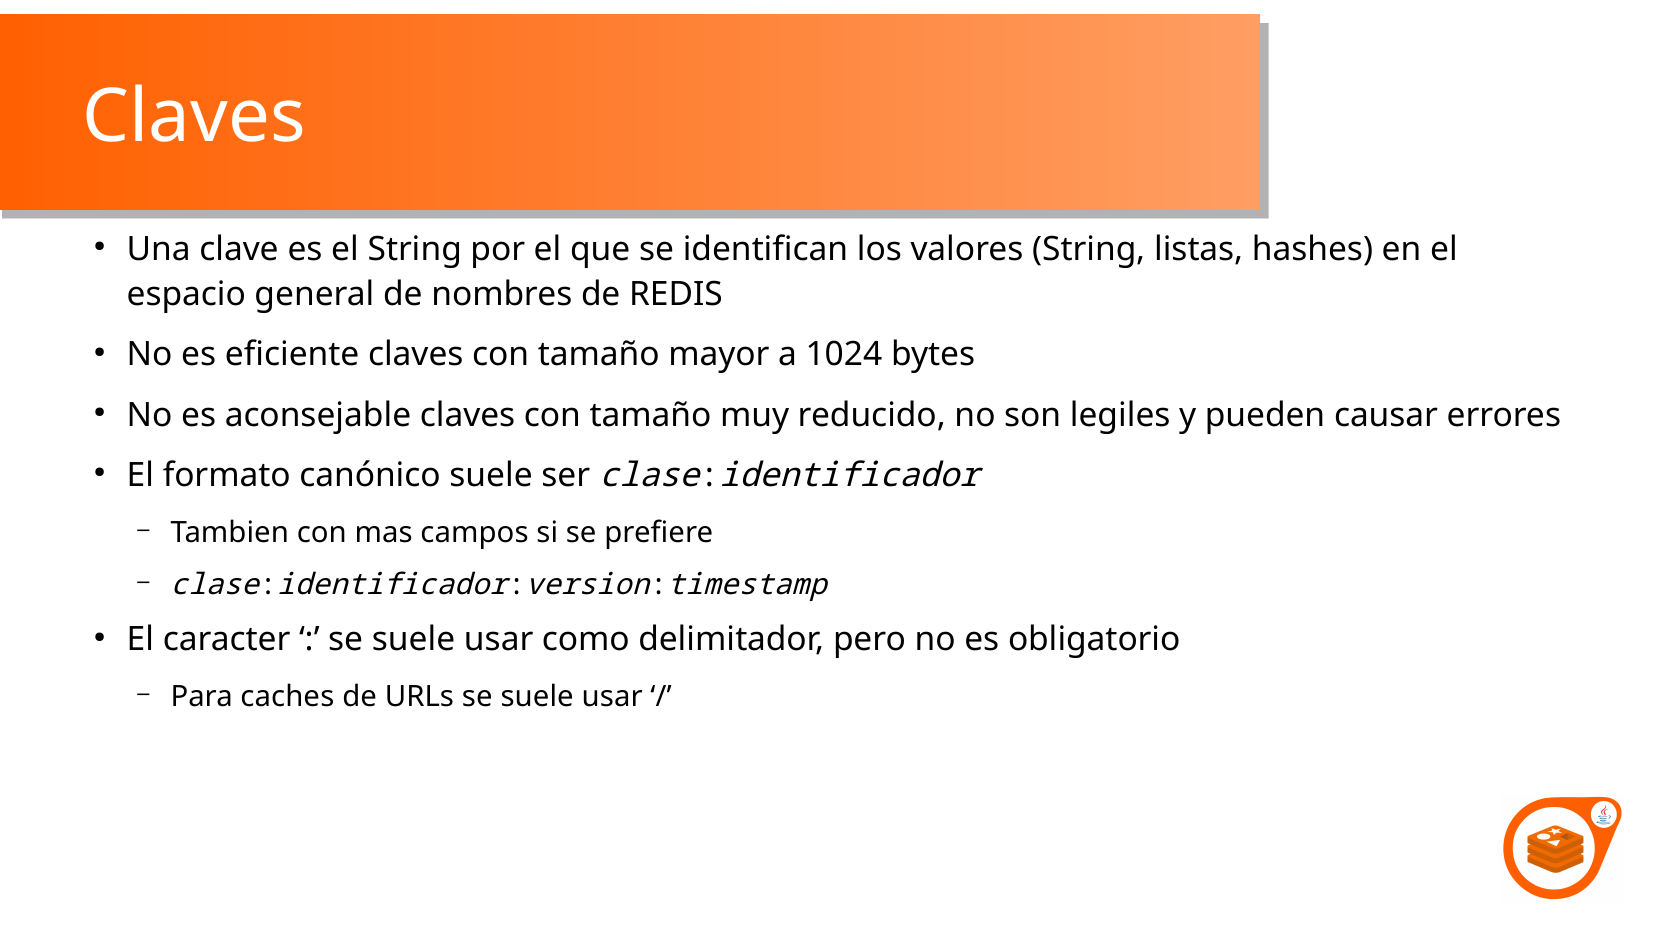

# Claves
Una clave es el String por el que se identifican los valores (String, listas, hashes) en el espacio general de nombres de REDIS
No es eficiente claves con tamaño mayor a 1024 bytes
No es aconsejable claves con tamaño muy reducido, no son legiles y pueden causar errores
El formato canónico suele ser clase:identificador
Tambien con mas campos si se prefiere
clase:identificador:version:timestamp
El caracter ‘:’ se suele usar como delimitador, pero no es obligatorio
Para caches de URLs se suele usar ‘/’